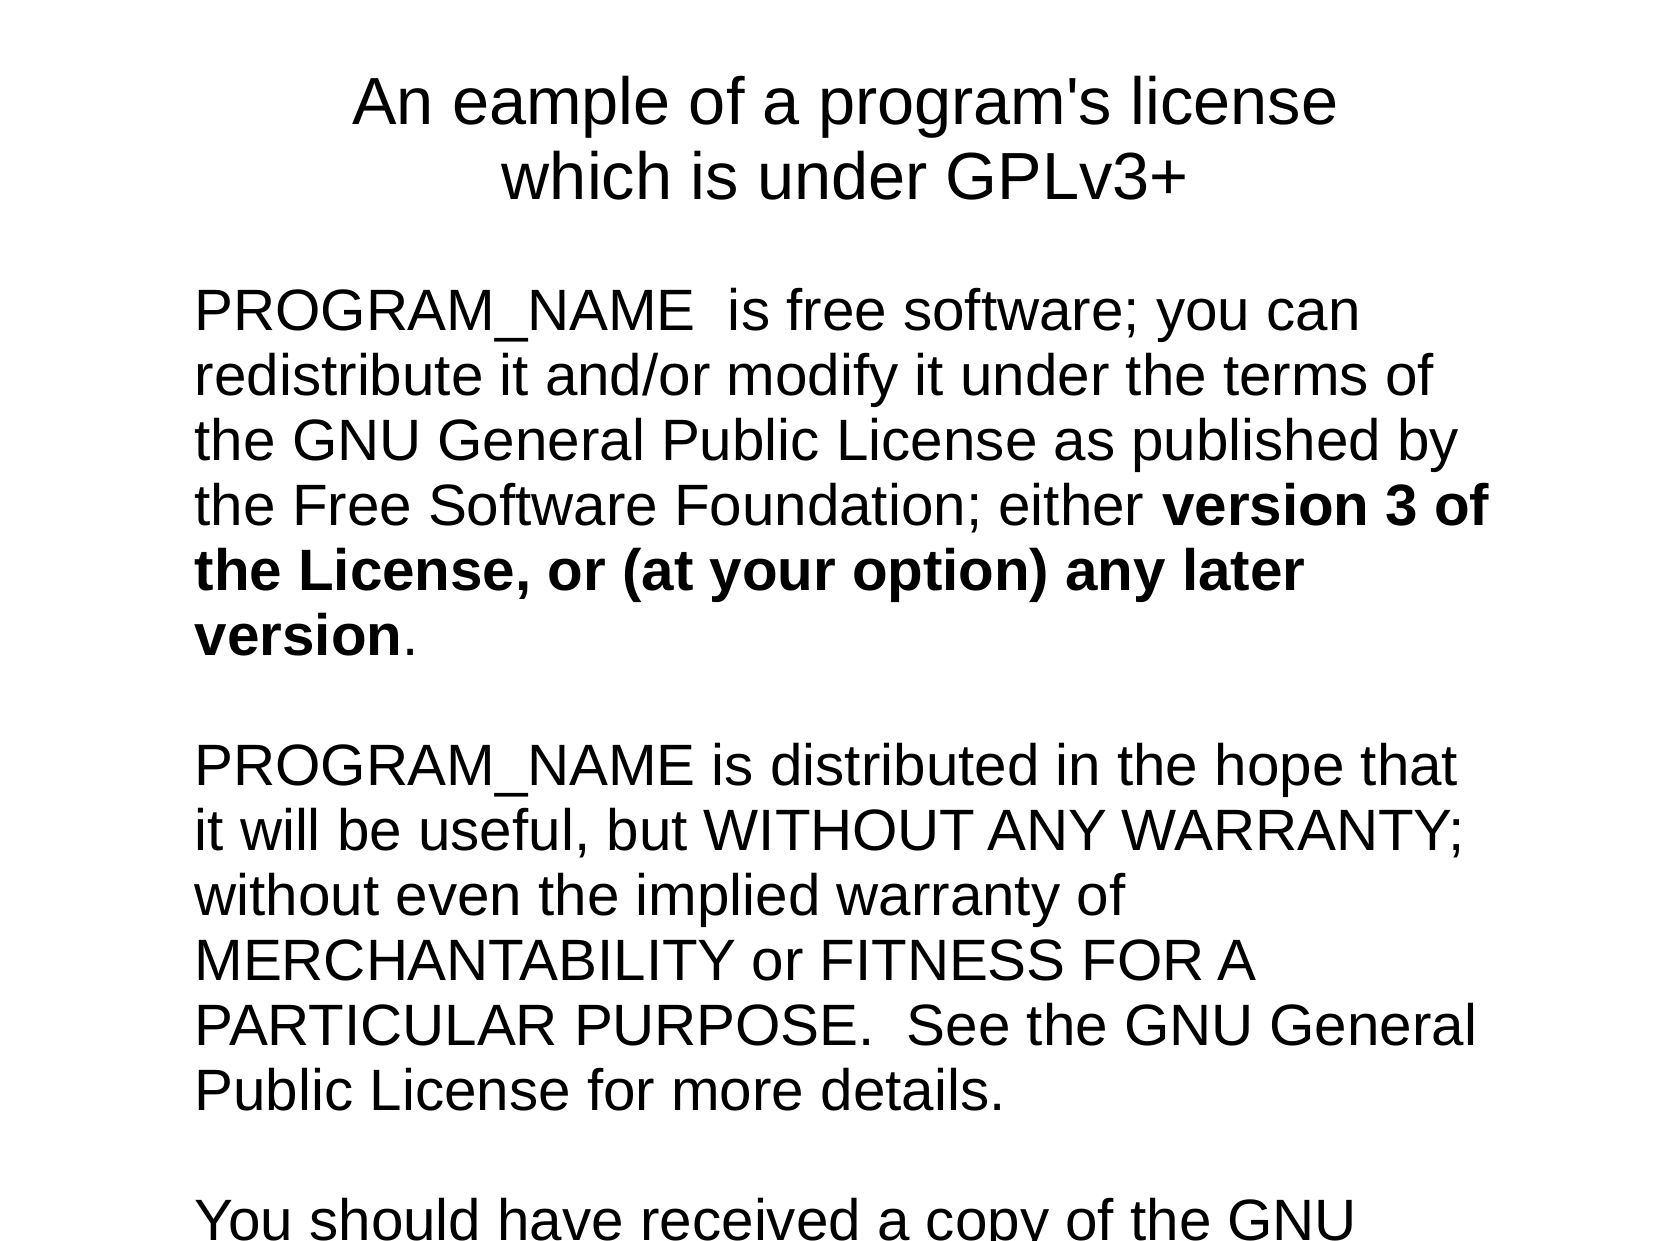

An eample of a program's license which is under GPLv3+
PROGRAM_NAME is free software; you can redistribute it and/or modify it under the terms of the GNU General Public License as published by the Free Software Foundation; either version 3 of the License, or (at your option) any later version.
PROGRAM_NAME is distributed in the hope that it will be useful, but WITHOUT ANY WARRANTY; without even the implied warranty of MERCHANTABILITY or FITNESS FOR A PARTICULAR PURPOSE. See the GNU General Public License for more details.
You should have received a copy of the GNU General Public License along with PROGRAM_NAME; if not, write to the Free Software Foundation, Inc., 51 Franklin St, Fifth Floor, Boston, MA 02110-1301 USA